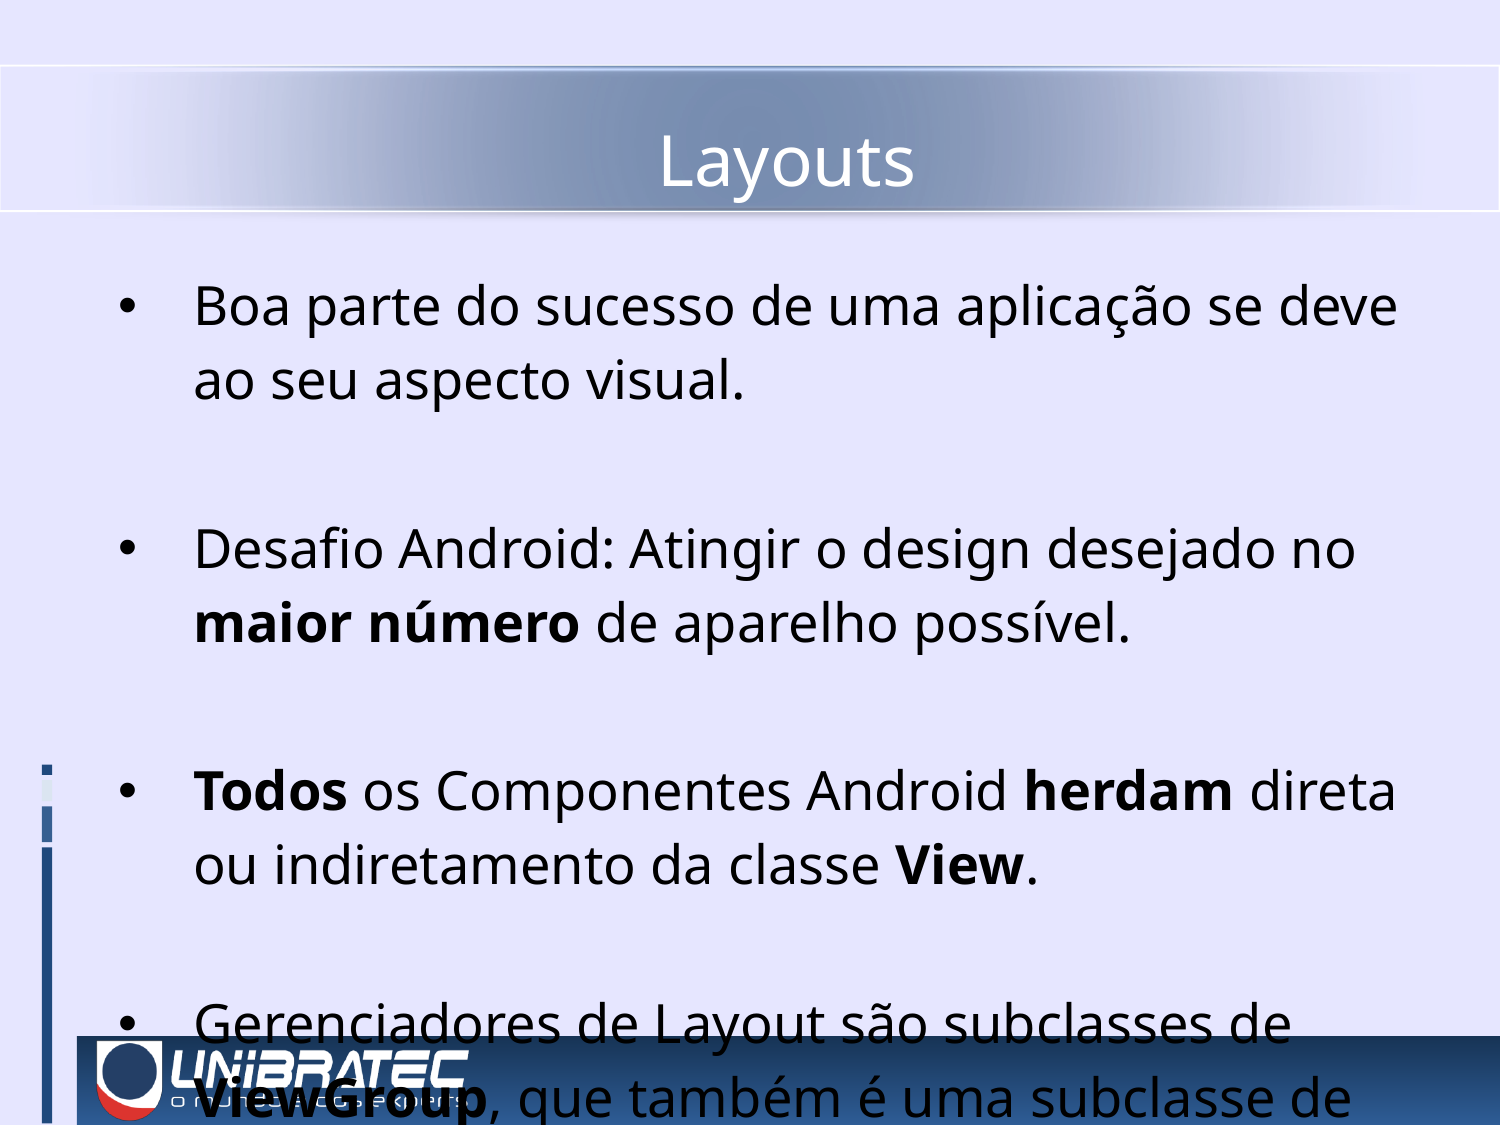

# Layouts
Boa parte do sucesso de uma aplicação se deve ao seu aspecto visual.
Desafio Android: Atingir o design desejado no maior número de aparelho possível.
Todos os Componentes Android herdam direta ou indiretamento da classe View.
Gerenciadores de Layout são subclasses de ViewGroup, que também é uma subclasse de View